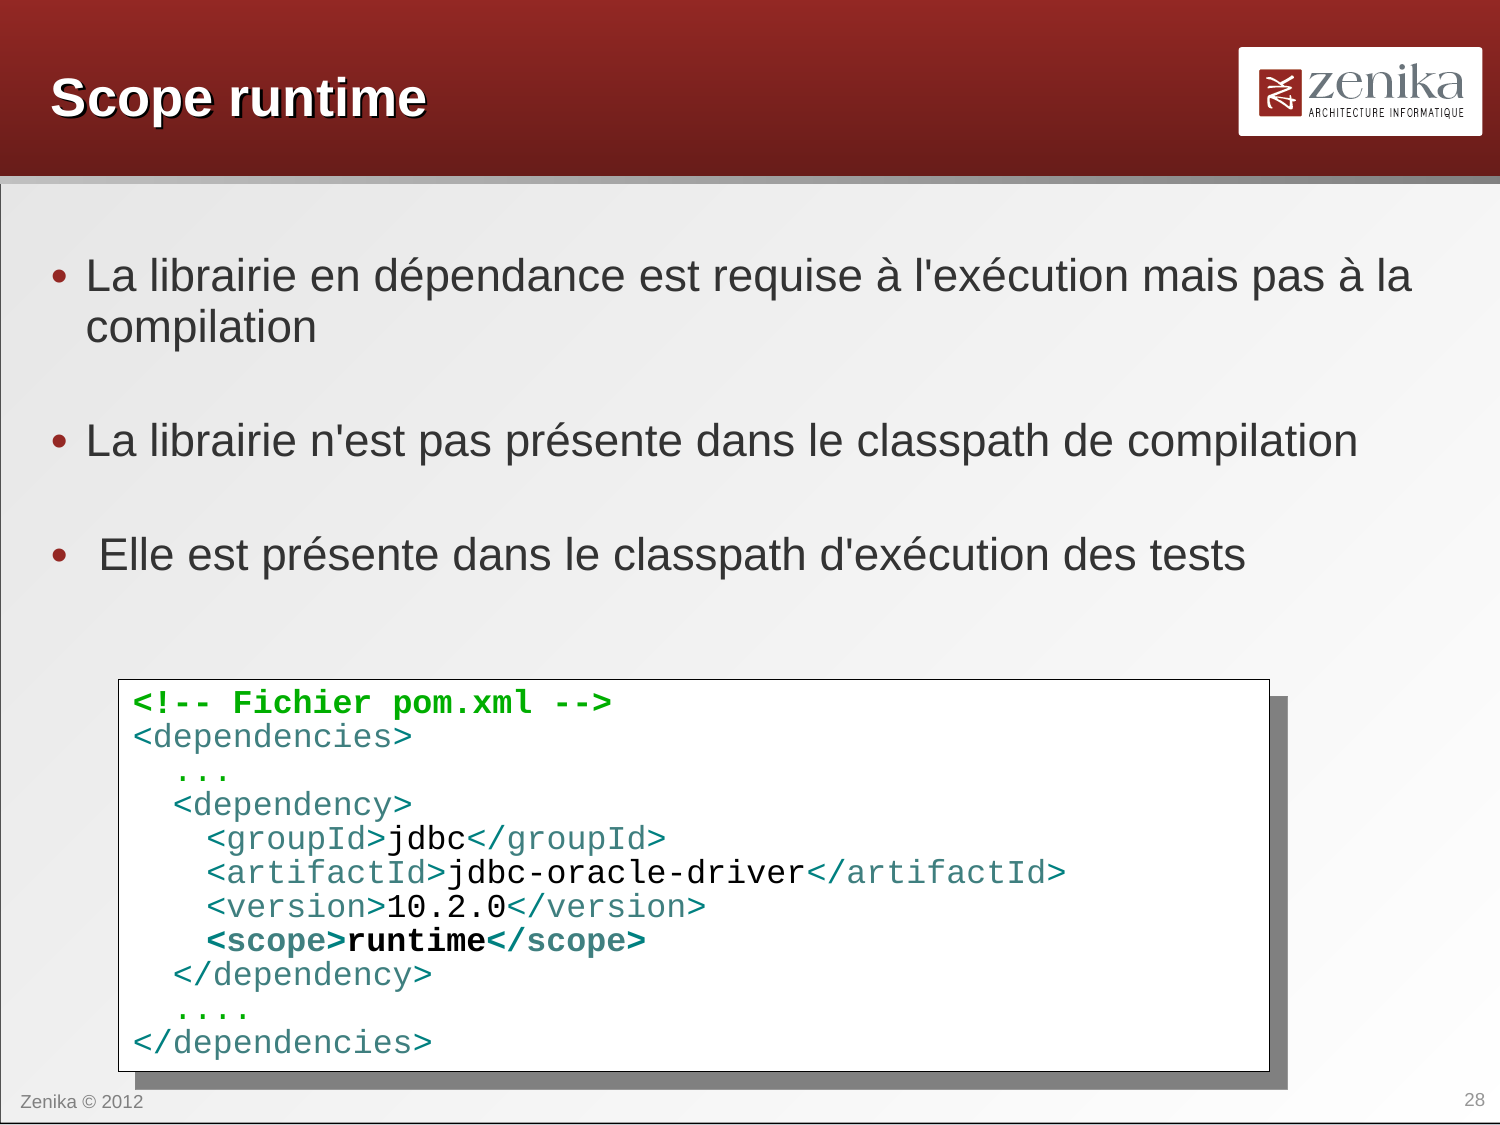

# Scope runtime
La librairie en dépendance est requise à l'exécution mais pas à la compilation
La librairie n'est pas présente dans le classpath de compilation
 Elle est présente dans le classpath d'exécution des tests
<!-- Fichier pom.xml -->
<dependencies>
 ...
 <dependency>
	<groupId>jdbc</groupId>
	<artifactId>jdbc-oracle-driver</artifactId>
	<version>10.2.0</version>
	<scope>runtime</scope>
 </dependency>
 ....
</dependencies>